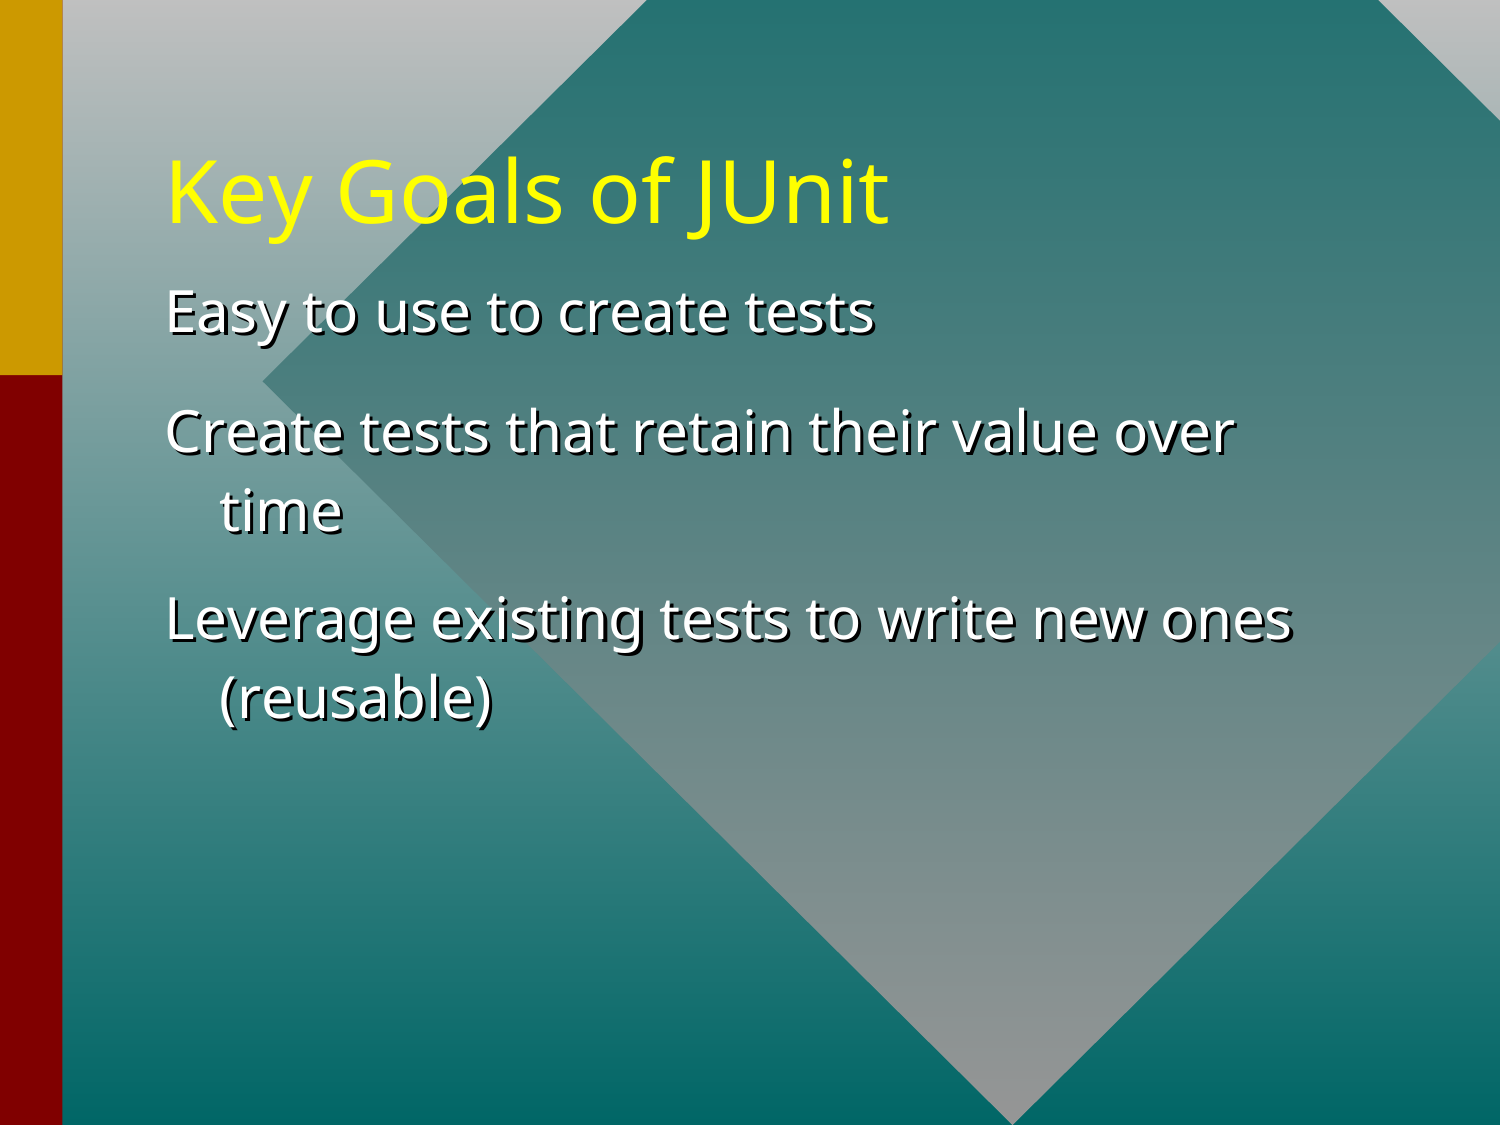

# Key Goals of JUnit
Easy to use to create tests
Create tests that retain their value over time
Leverage existing tests to write new ones (reusable)